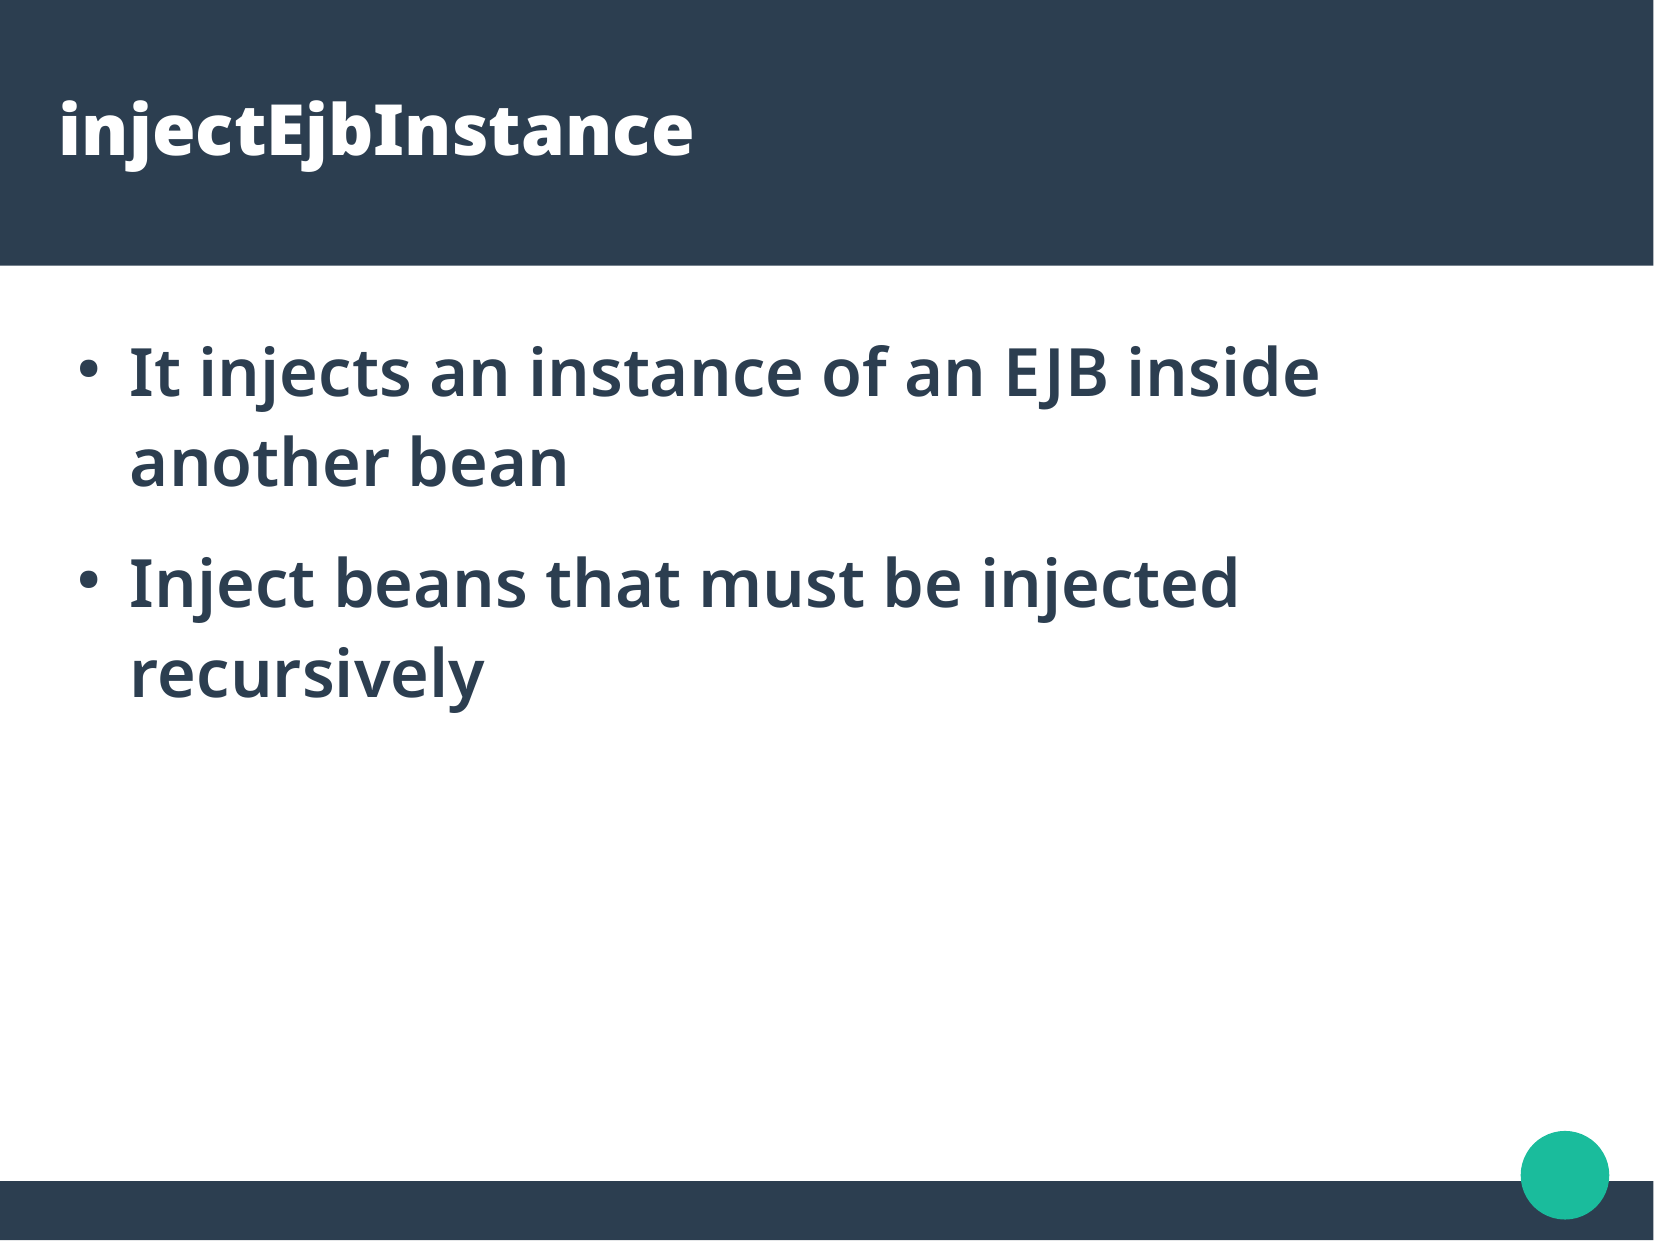

# injectEjbInstance
It injects an instance of an EJB inside another bean
Inject beans that must be injected recursively